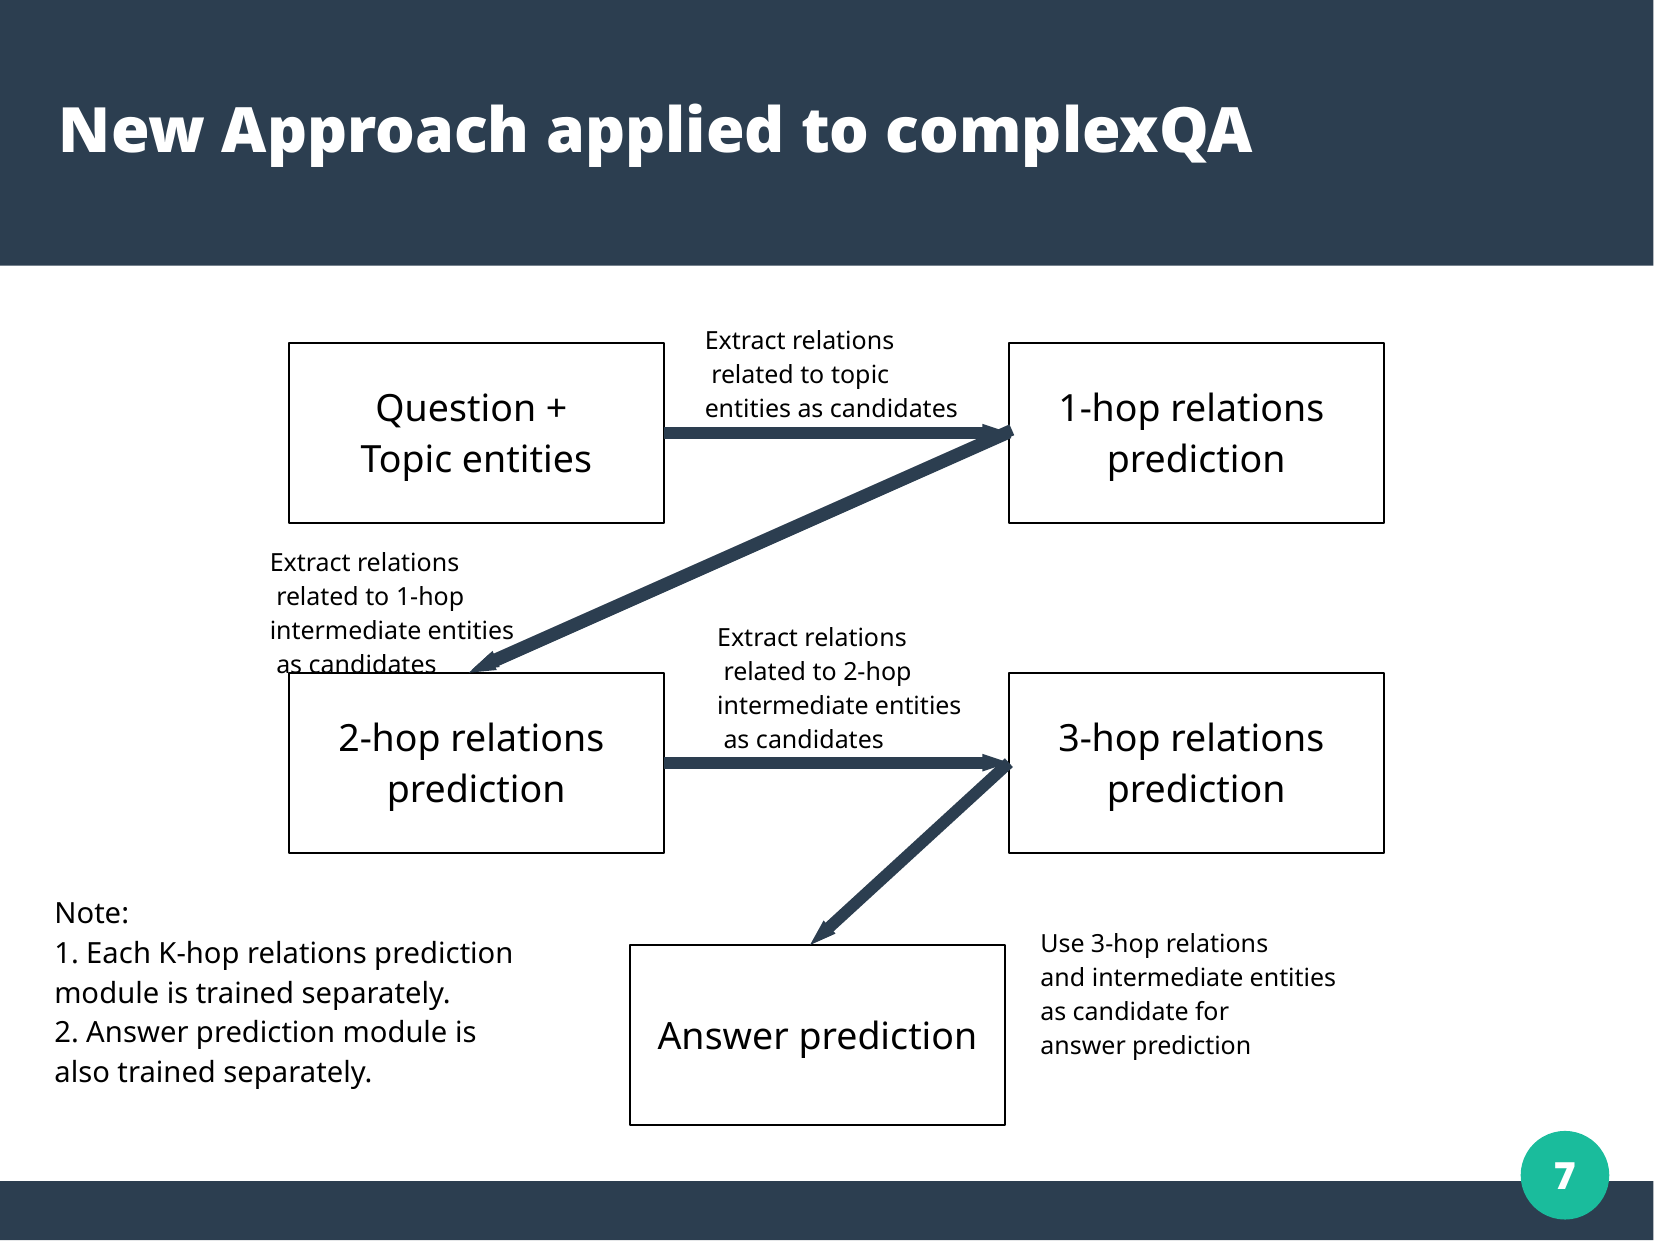

# New Approach applied to complexQA
Extract relations
 related to topic
entities as candidates
Question +
Topic entities
1-hop relations
prediction
Extract relations
 related to 1-hop
intermediate entities
 as candidates
Extract relations
 related to 2-hop
intermediate entities
 as candidates
2-hop relations
prediction
3-hop relations
prediction
Note:
1. Each K-hop relations prediction
module is trained separately.
2. Answer prediction module is
also trained separately.
Use 3-hop relations
and intermediate entities
as candidate for
answer prediction
Answer prediction
7